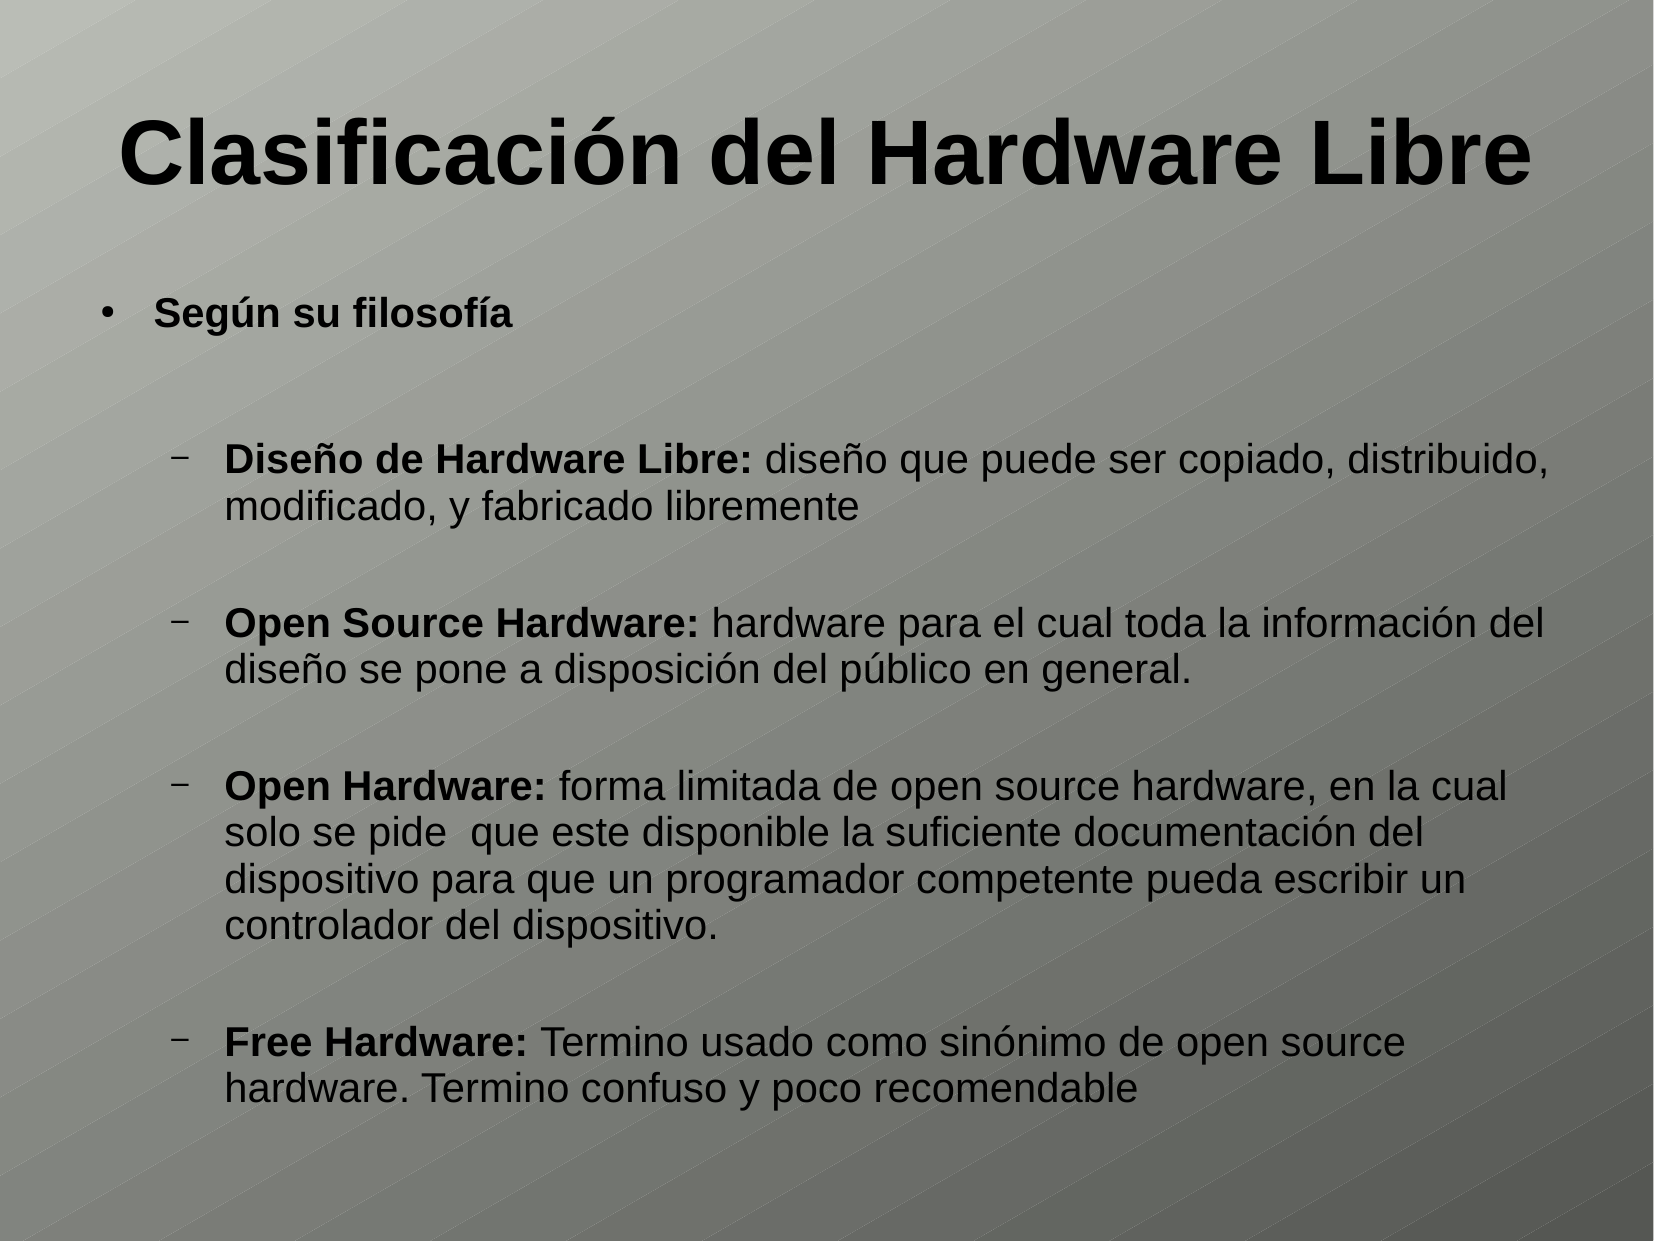

# Clasificación del Hardware Libre
Según su filosofía
Diseño de Hardware Libre: diseño que puede ser copiado, distribuido, modificado, y fabricado libremente
Open Source Hardware: hardware para el cual toda la información del diseño se pone a disposición del público en general.
Open Hardware: forma limitada de open source hardware, en la cual solo se pide que este disponible la suficiente documentación del dispositivo para que un programador competente pueda escribir un controlador del dispositivo.
Free Hardware: Termino usado como sinónimo de open source hardware. Termino confuso y poco recomendable